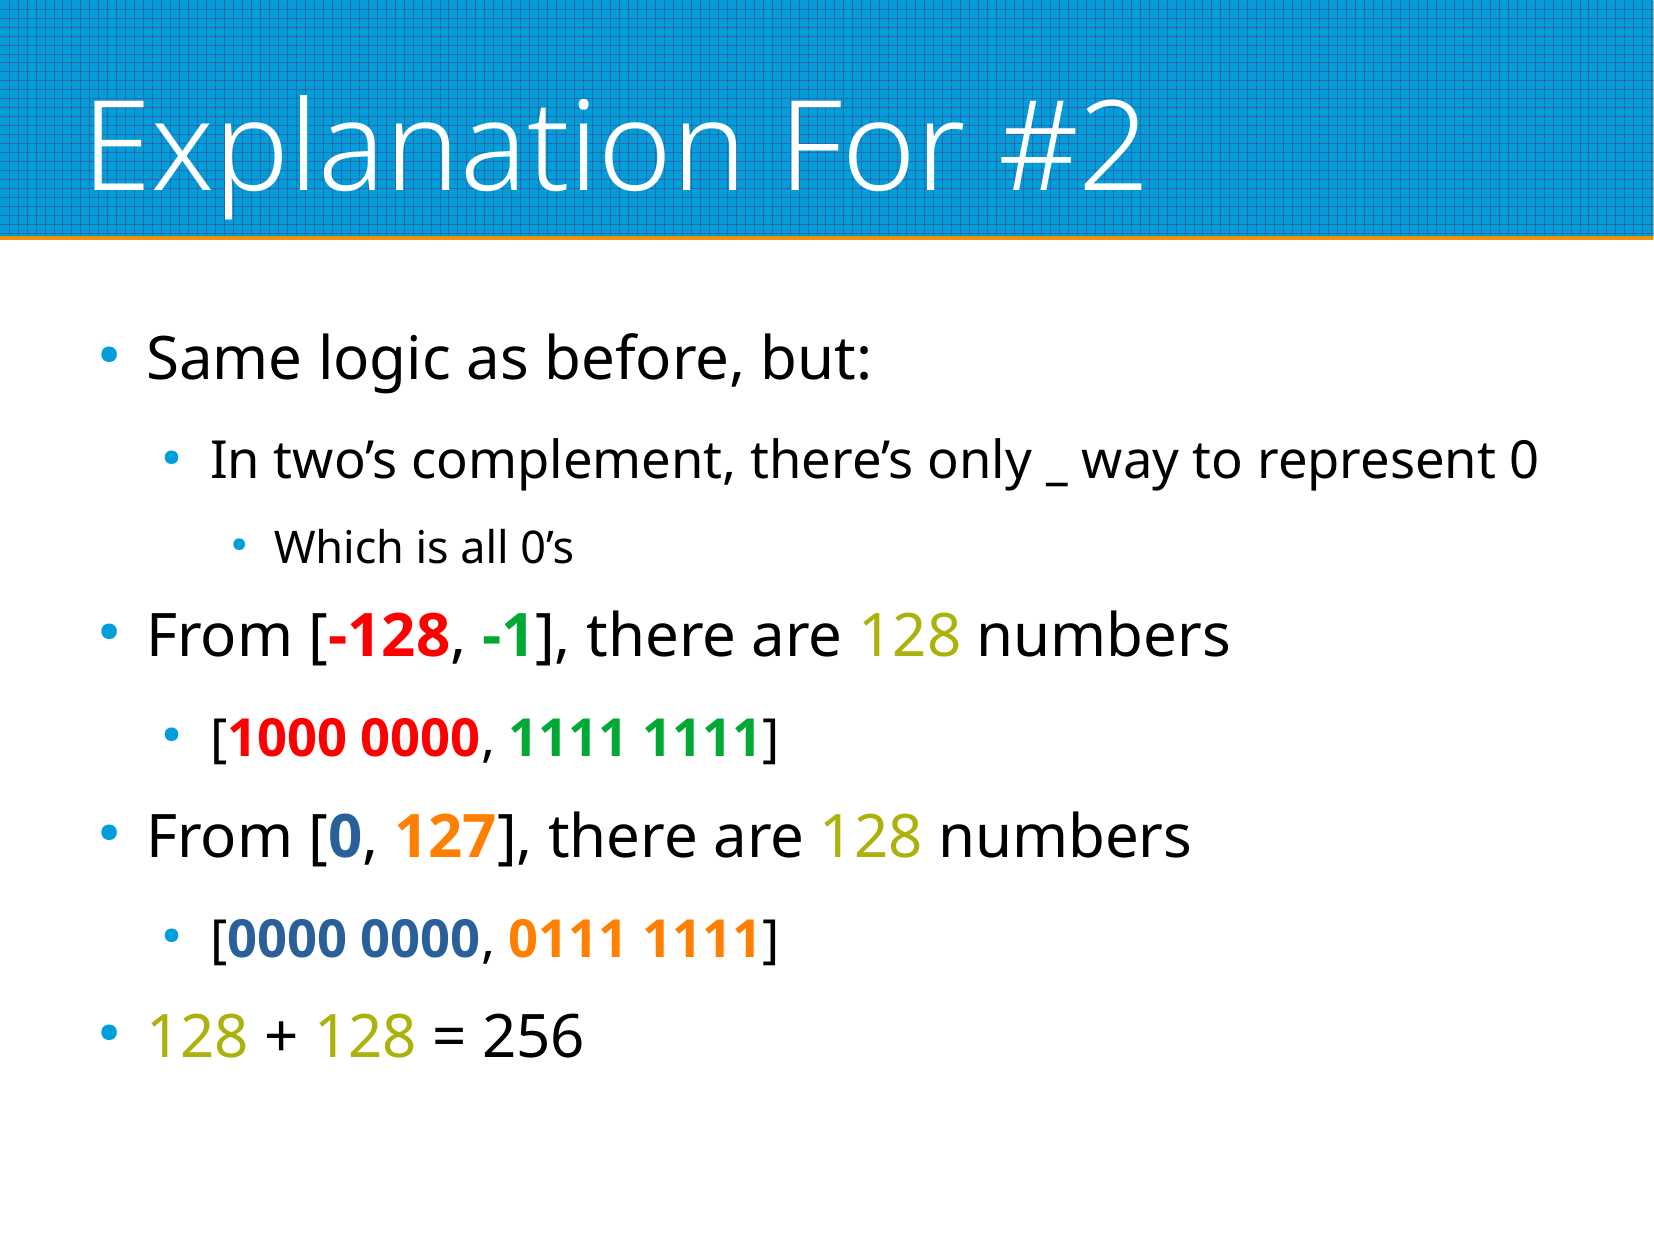

# Explanation For #2
Same logic as before, but:
In two’s complement, there’s only _ way to represent 0
Which is all 0’s
From [-128, -1], there are 128 numbers
[1000 0000, 1111 1111]
From [0, 127], there are 128 numbers
[0000 0000, 0111 1111]
128 + 128 = 256